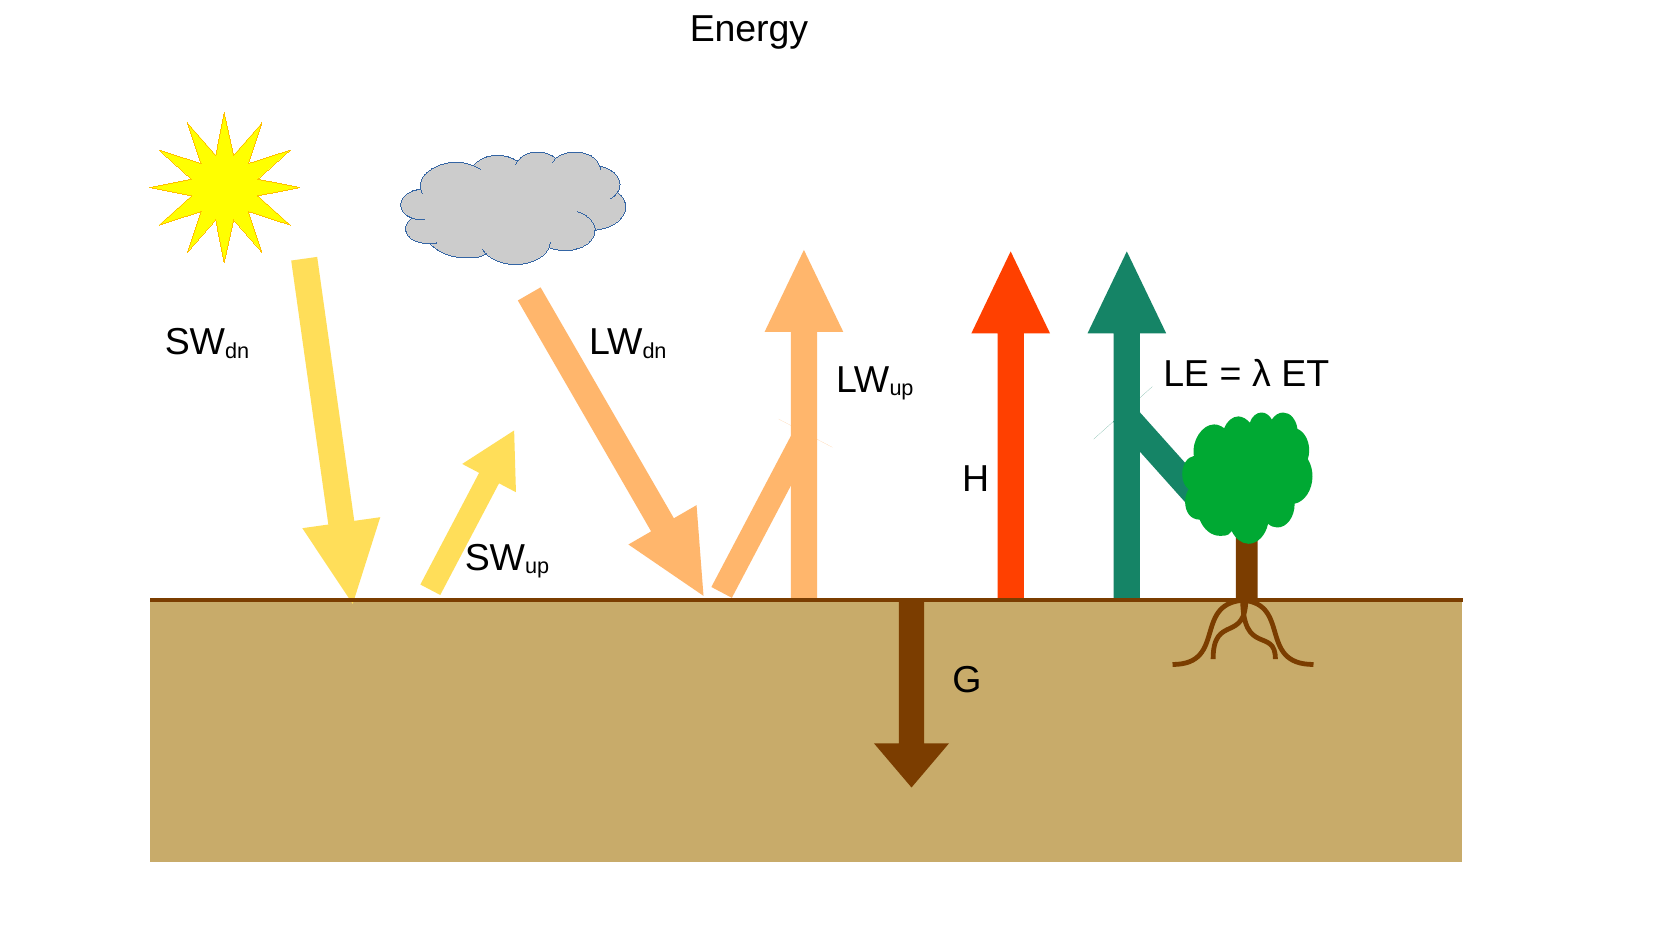

Energy
SWdn
LWdn
LE = λ ET
LWup
H
SWup
G